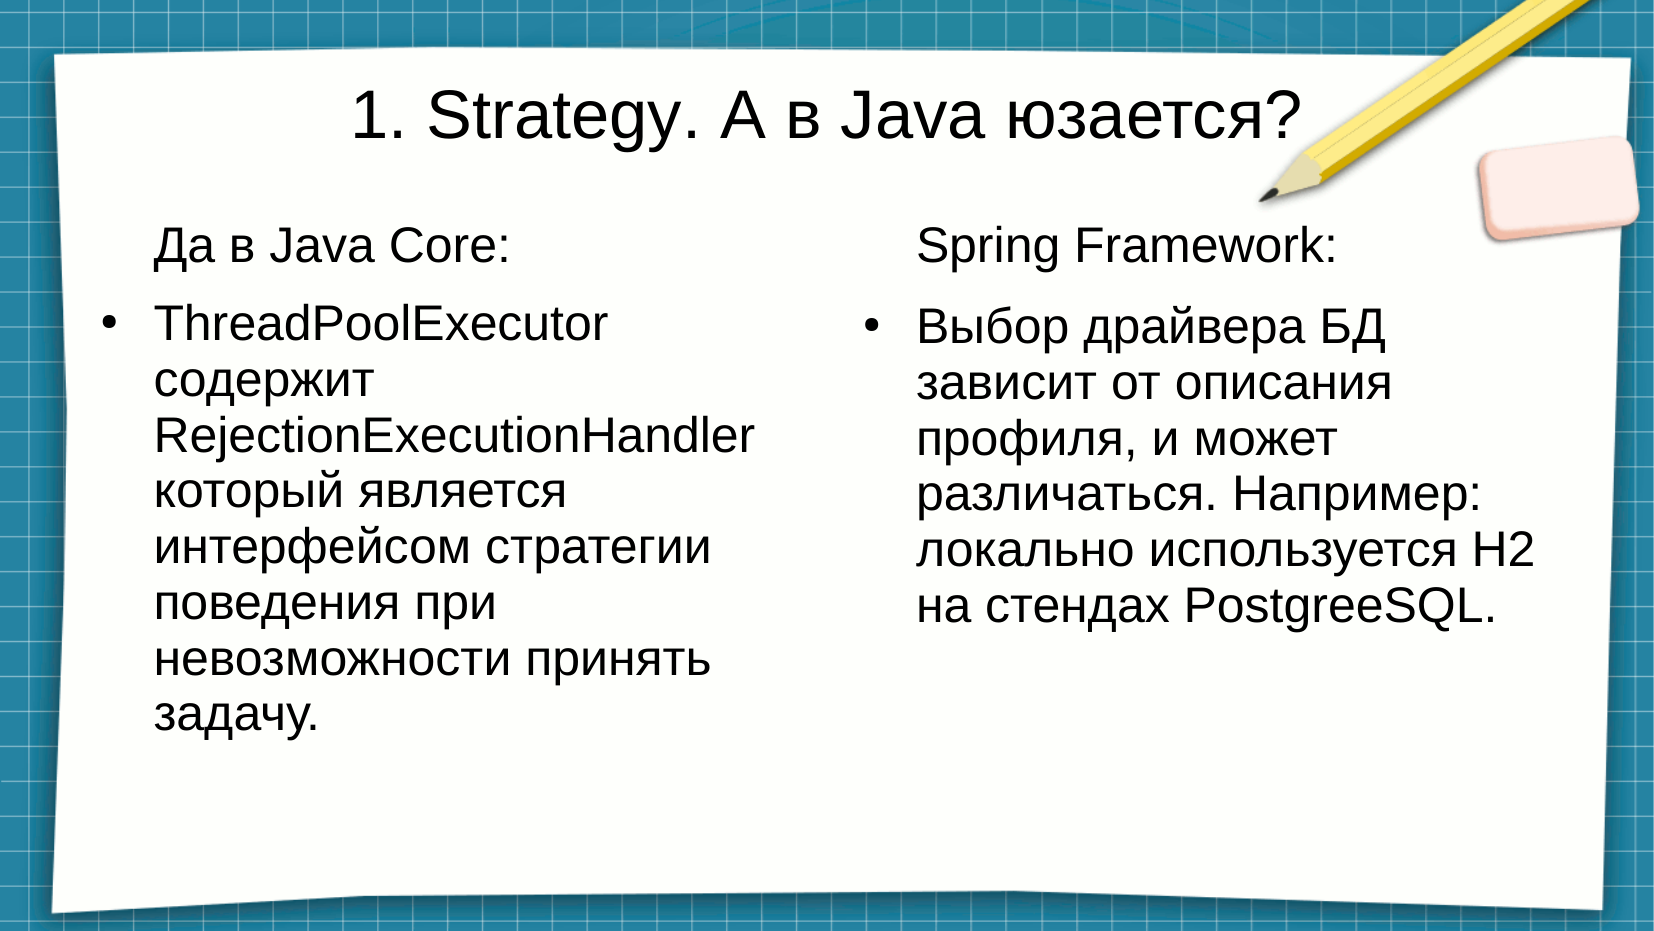

# 1. Strategy. А в Java юзается?
Да в Java Core:
ThreadPoolExecutor содержит RejectionExecutionHandler который является интерфейсом стратегии поведения при невозможности принять задачу.
Spring Framework:
Выбор драйвера БД зависит от описания профиля, и может различаться. Например: локально используется H2 на стендах PostgreeSQL.